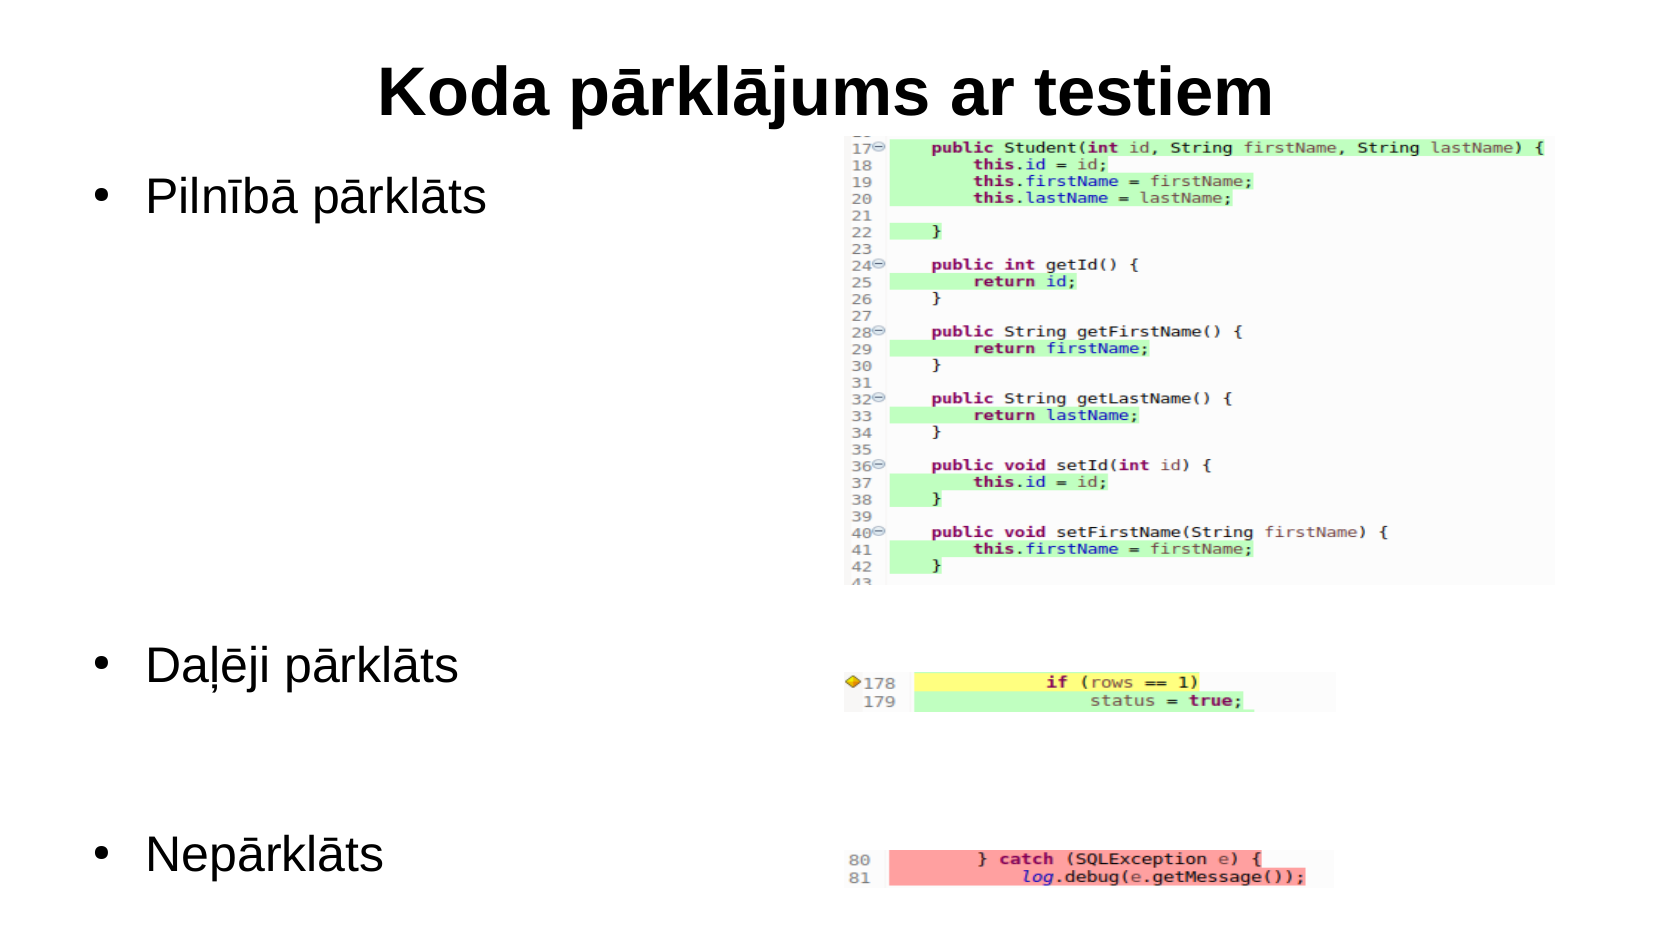

# Koda pārklājums ar testiem
Pilnībā pārklāts
Daļēji pārklāts
Nepārklāts